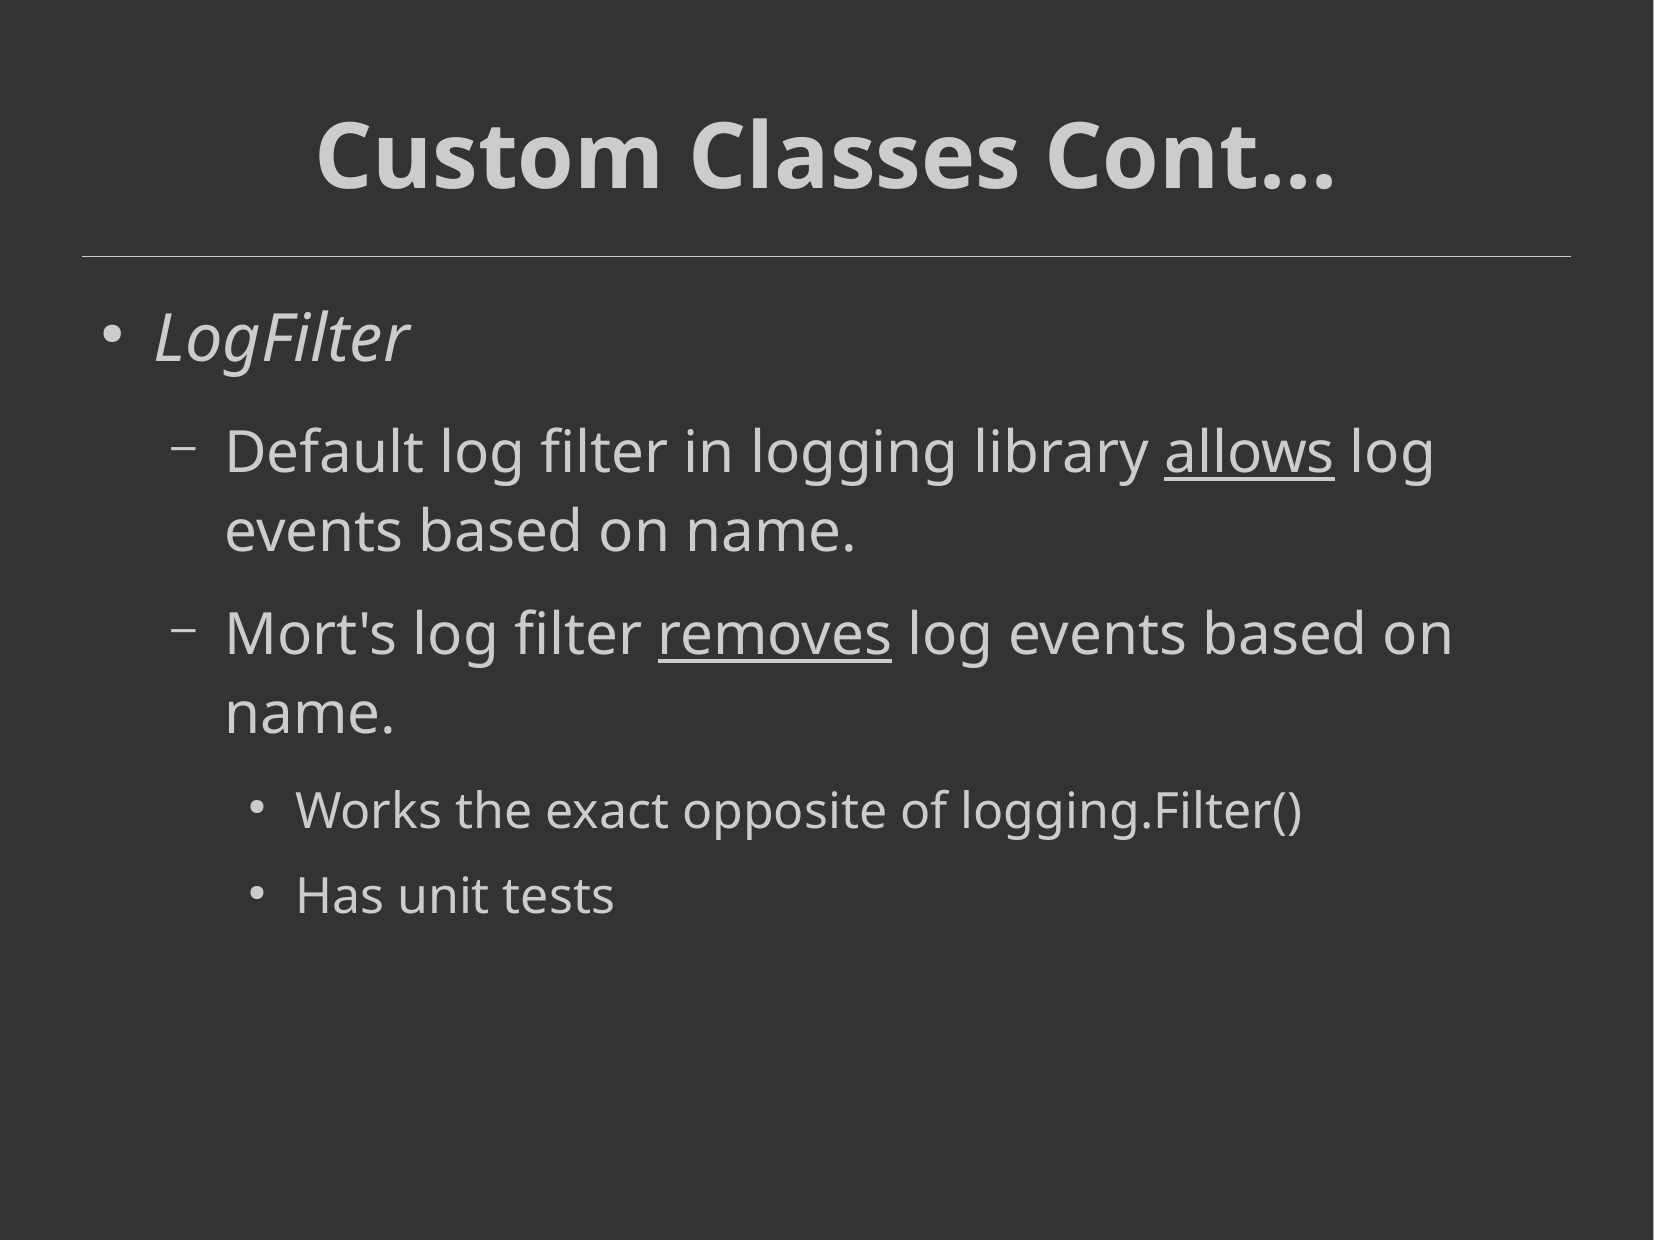

# Custom Classes Cont...
LogFilter
Default log filter in logging library allows log events based on name.
Mort's log filter removes log events based on name.
Works the exact opposite of logging.Filter()
Has unit tests